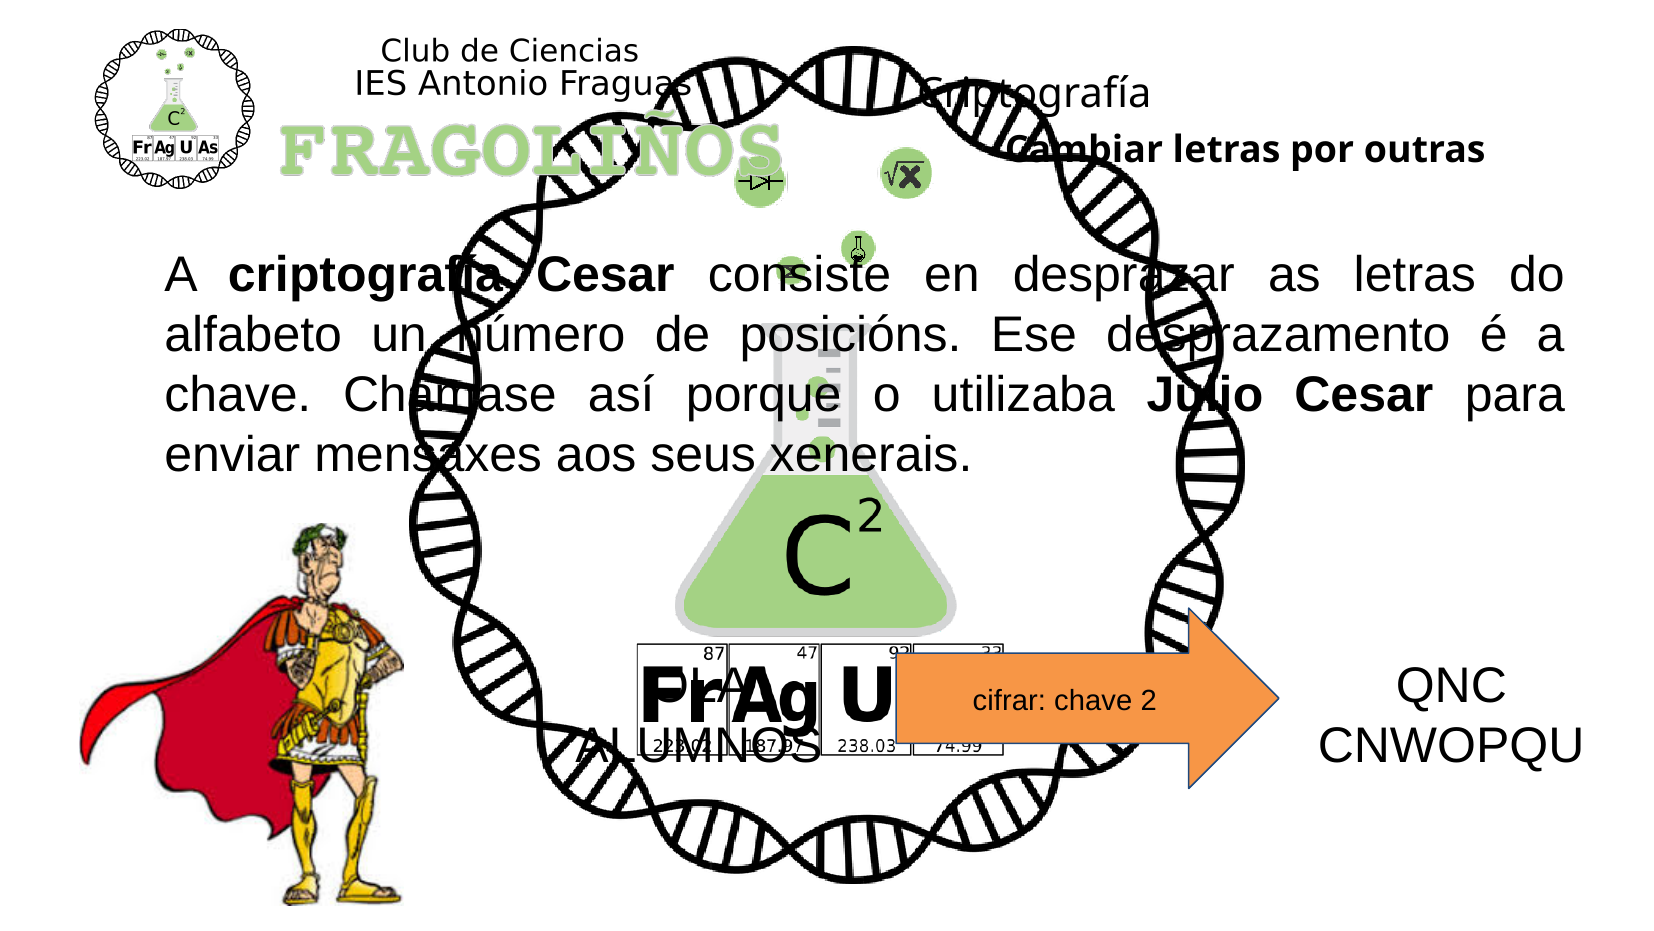

Criptografía
Cambiar letras por outras
A criptografía Cesar consiste en desprazar as letras do alfabeto un número de posicións. Ese desprazamento é a chave. Chámase así porque o utilizaba Julio Cesar para enviar mensaxes aos seus xenerais.
cifrar: chave 2
OLA ALUMNOS
QNC CNWOPQU